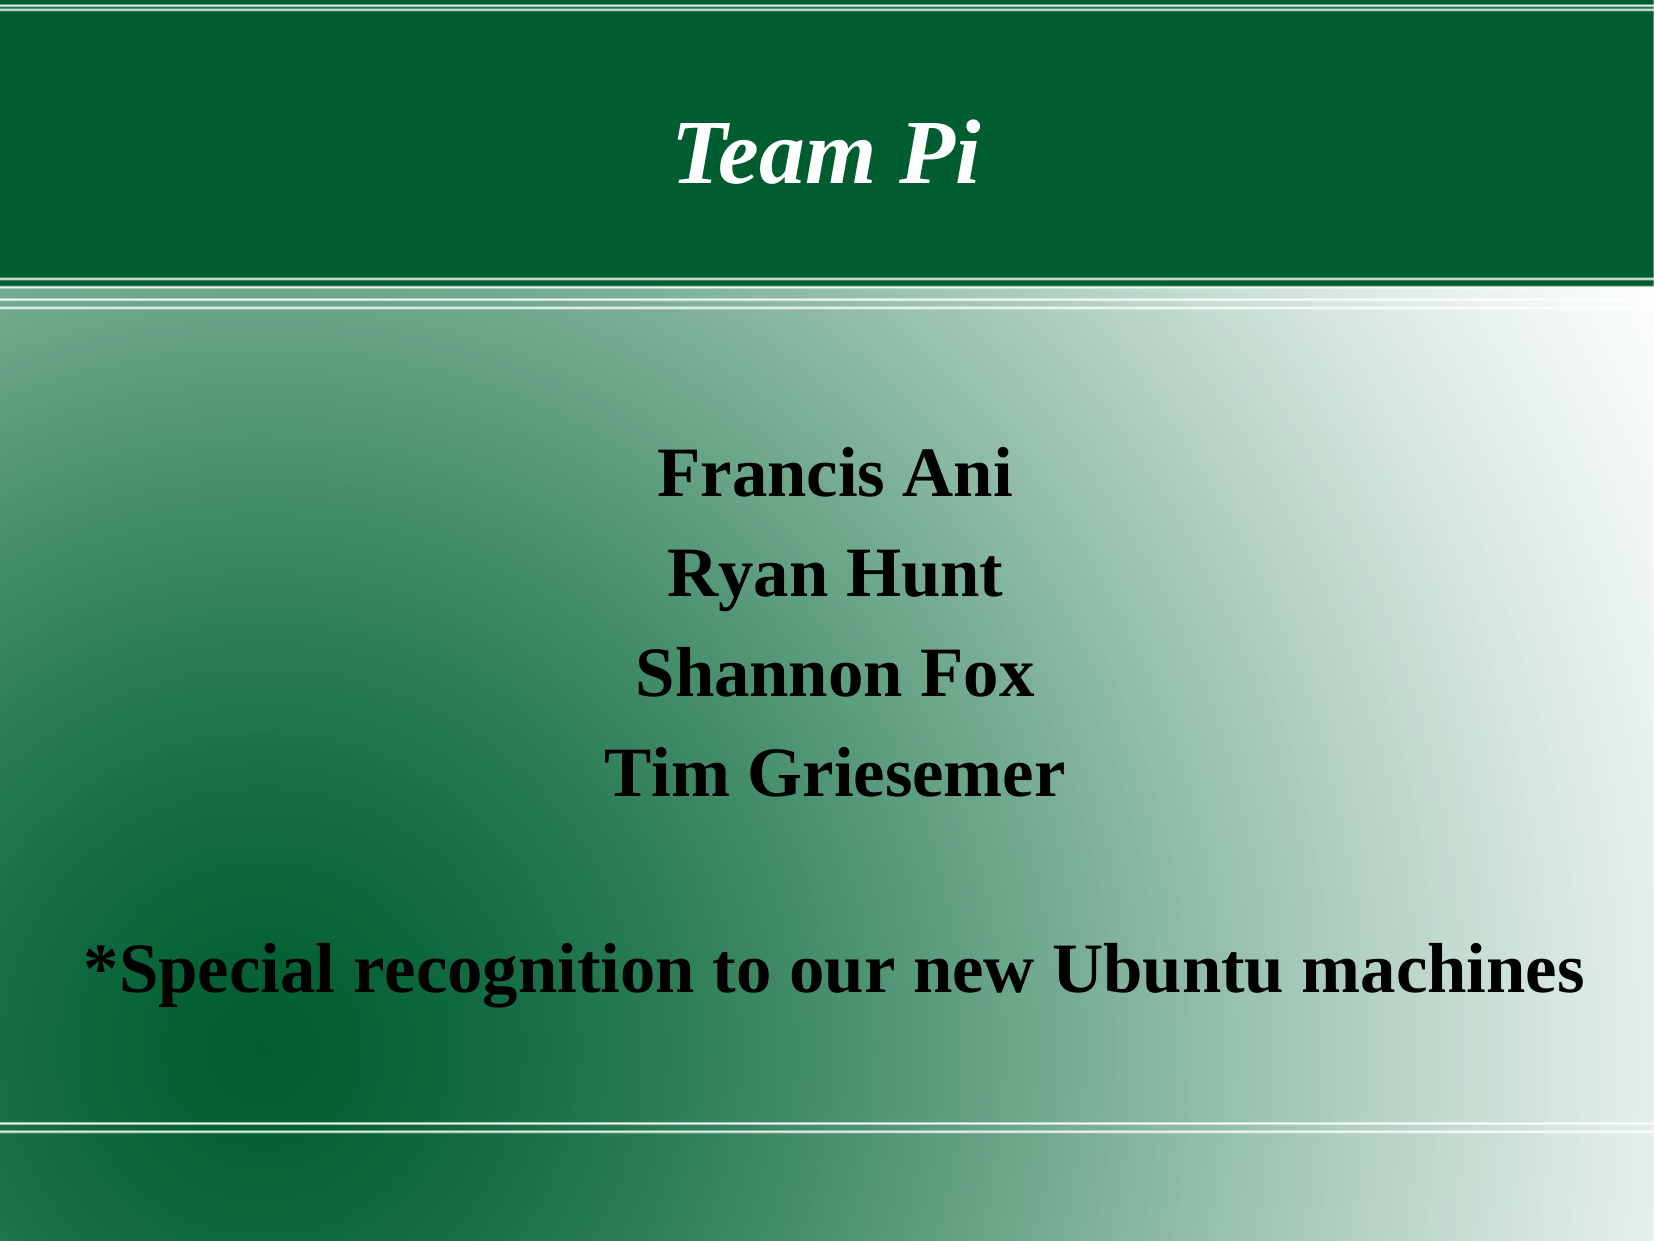

# Team Pi
Francis Ani
Ryan Hunt
Shannon Fox
Tim Griesemer
*Special recognition to our new Ubuntu machines